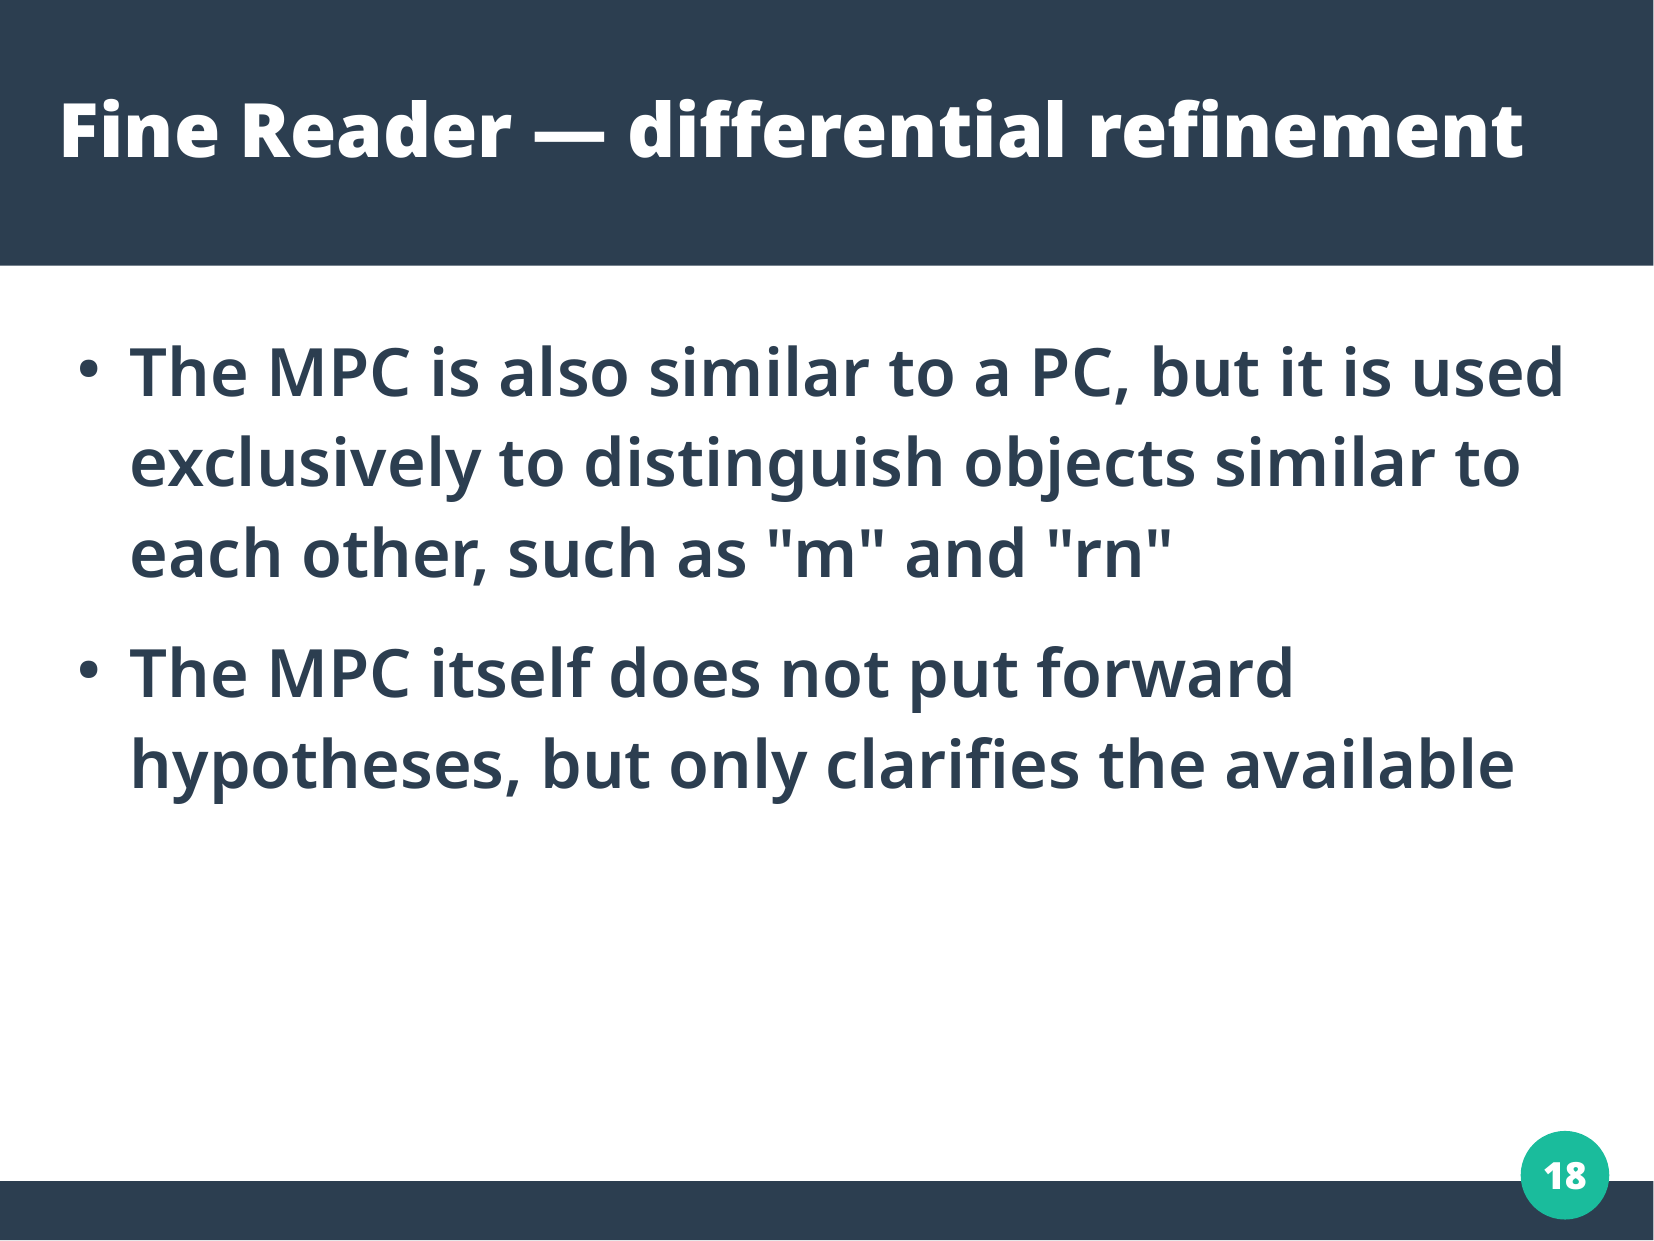

# Fine Reader — differential refinement
The MPC is also similar to a PC, but it is used exclusively to distinguish objects similar to each other, such as "m" and "rn"
The MPC itself does not put forward hypotheses, but only clarifies the available
18